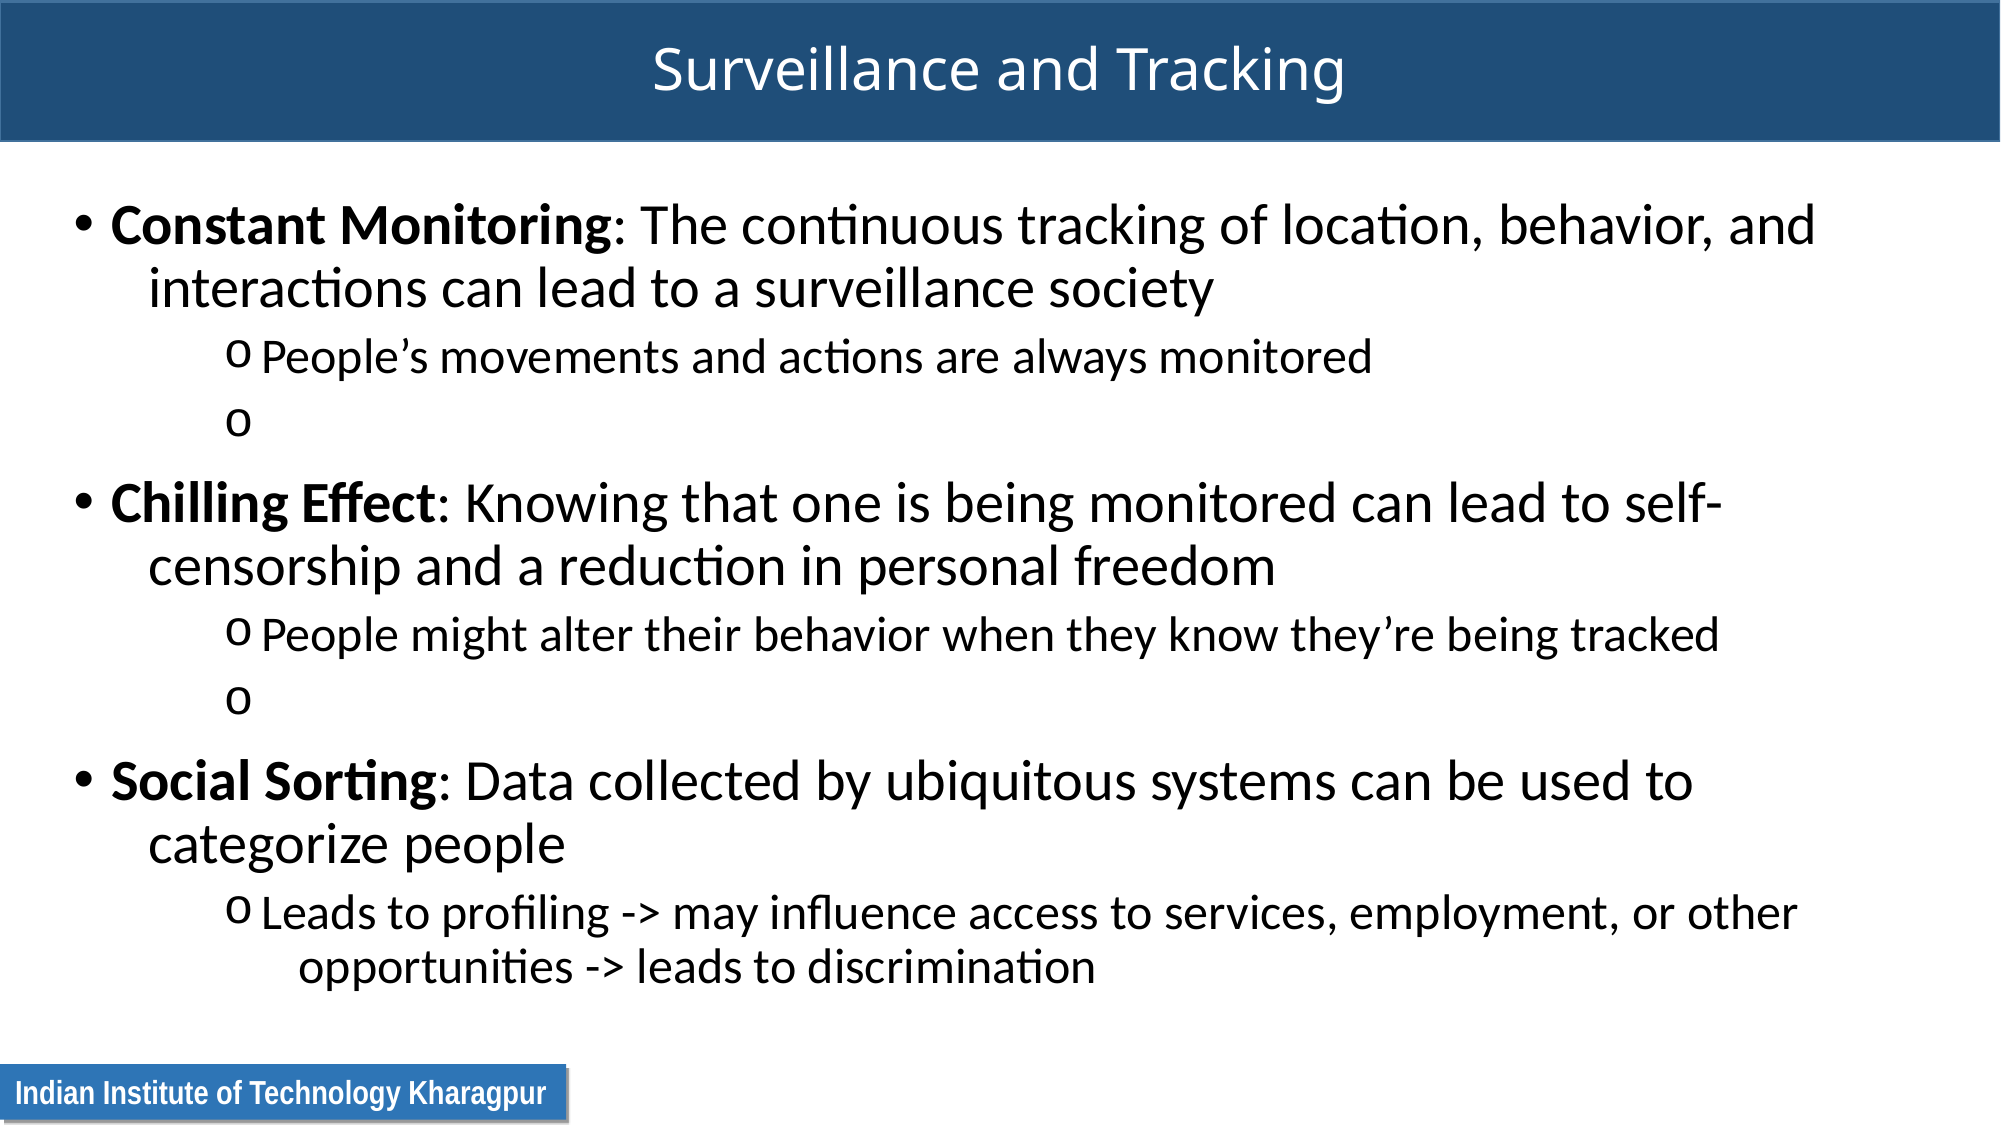

Surveillance and Tracking
# Constant Monitoring: The continuous tracking of location, behavior, and interactions can lead to a surveillance society
People’s movements and actions are always monitored
Chilling Effect: Knowing that one is being monitored can lead to self-censorship and a reduction in personal freedom
People might alter their behavior when they know they’re being tracked
Social Sorting: Data collected by ubiquitous systems can be used to categorize people
Leads to profiling -> may influence access to services, employment, or other opportunities -> leads to discrimination